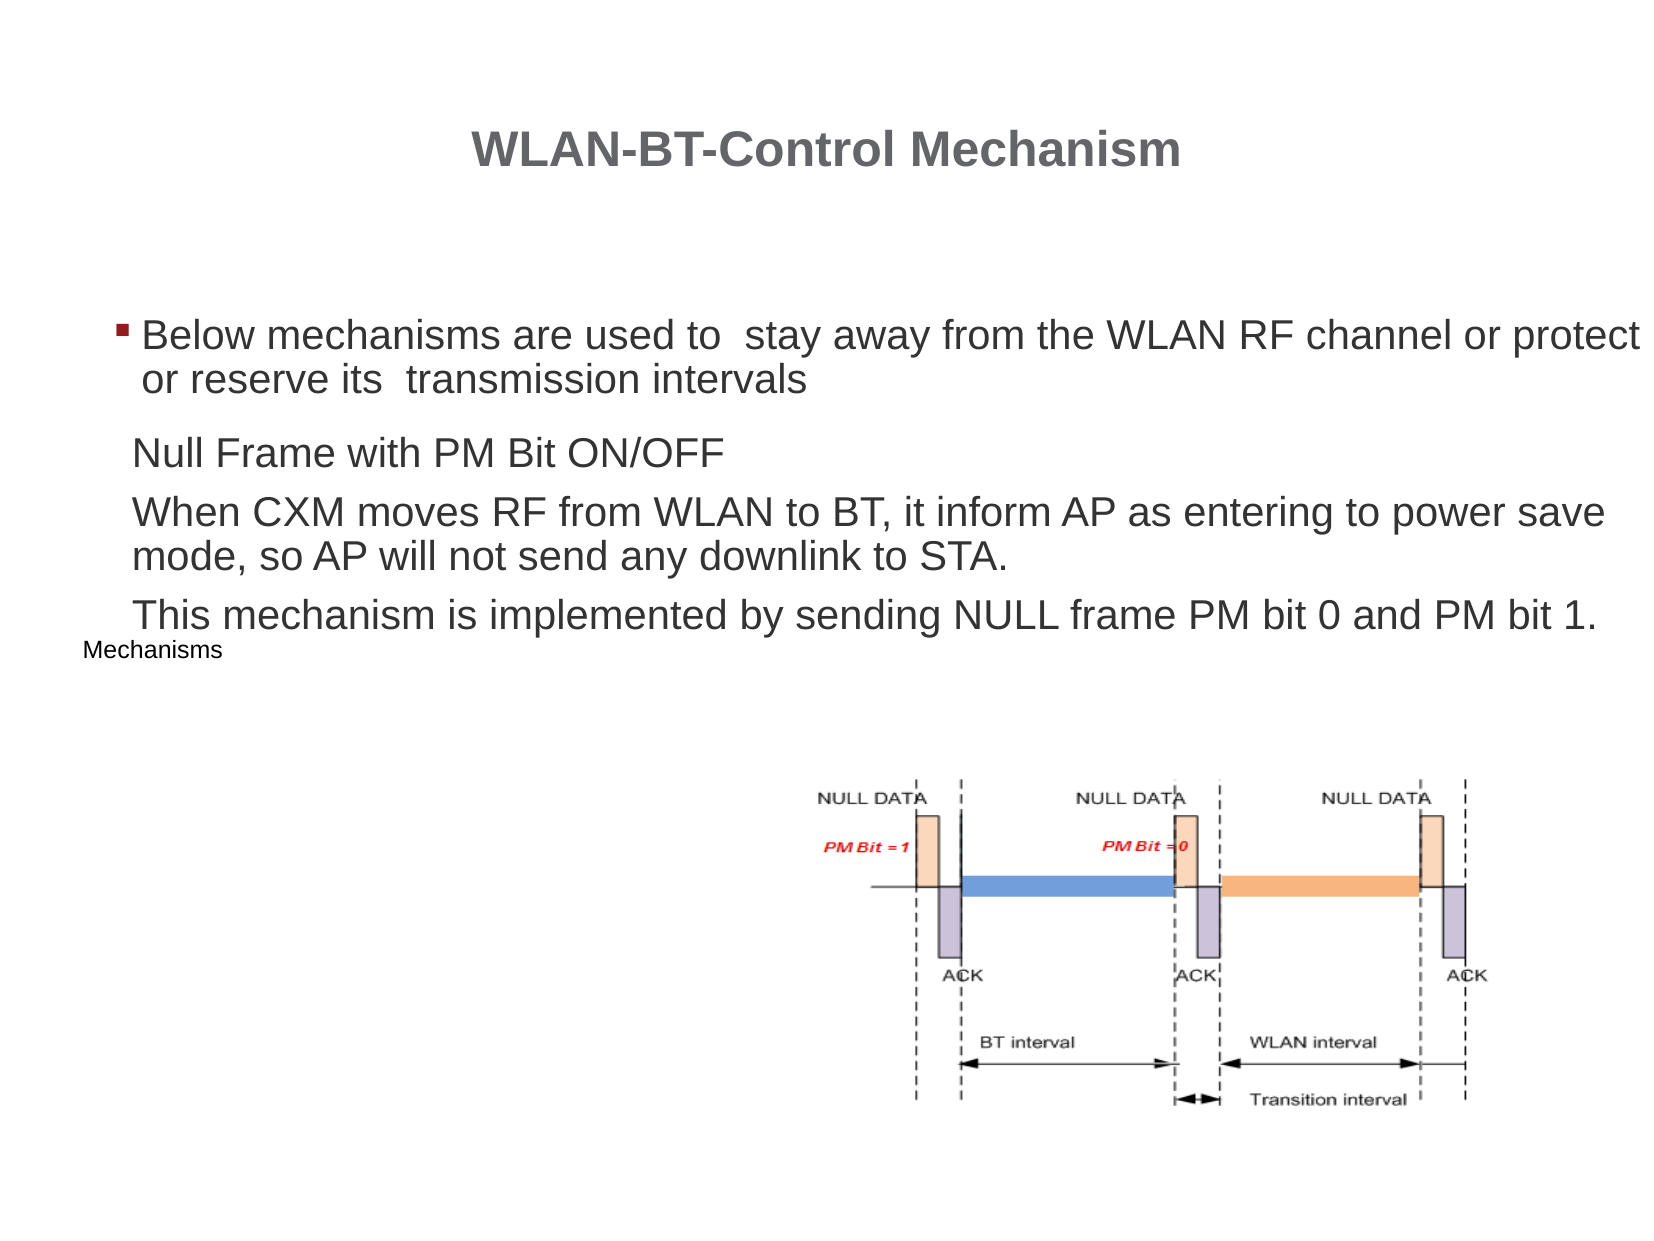

# WLAN-BT-Control Mechanism
Mechanisms
Below mechanisms are used to stay away from the WLAN RF channel or protect or reserve its transmission intervals
Null Frame with PM Bit ON/OFF
When CXM moves RF from WLAN to BT, it inform AP as entering to power save mode, so AP will not send any downlink to STA.
This mechanism is implemented by sending NULL frame PM bit 0 and PM bit 1.